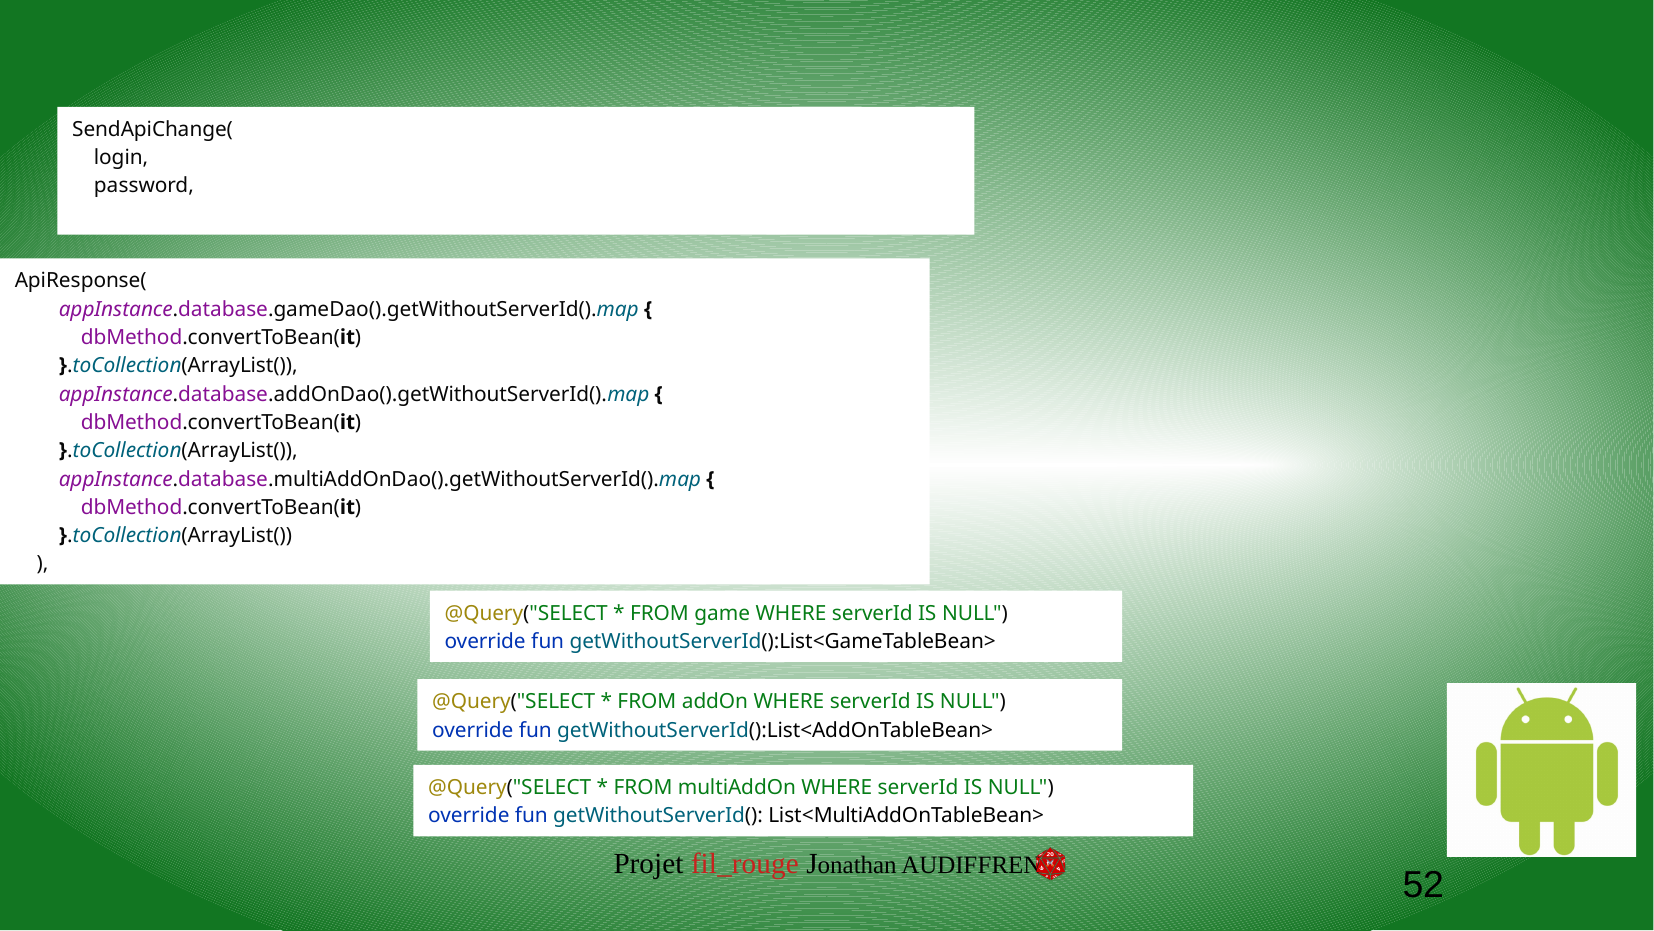

SendApiChange(
 login,
 password,
ApiResponse(
 appInstance.database.gameDao().getWithoutServerId().map {
 dbMethod.convertToBean(it)
 }.toCollection(ArrayList()),
 appInstance.database.addOnDao().getWithoutServerId().map {
 dbMethod.convertToBean(it)
 }.toCollection(ArrayList()),
 appInstance.database.multiAddOnDao().getWithoutServerId().map {
 dbMethod.convertToBean(it)
 }.toCollection(ArrayList())
 ),
@Query("SELECT * FROM game WHERE serverId IS NULL")
override fun getWithoutServerId():List<GameTableBean>
@Query("SELECT * FROM addOn WHERE serverId IS NULL")
override fun getWithoutServerId():List<AddOnTableBean>
@Query("SELECT * FROM multiAddOn WHERE serverId IS NULL")
override fun getWithoutServerId(): List<MultiAddOnTableBean>